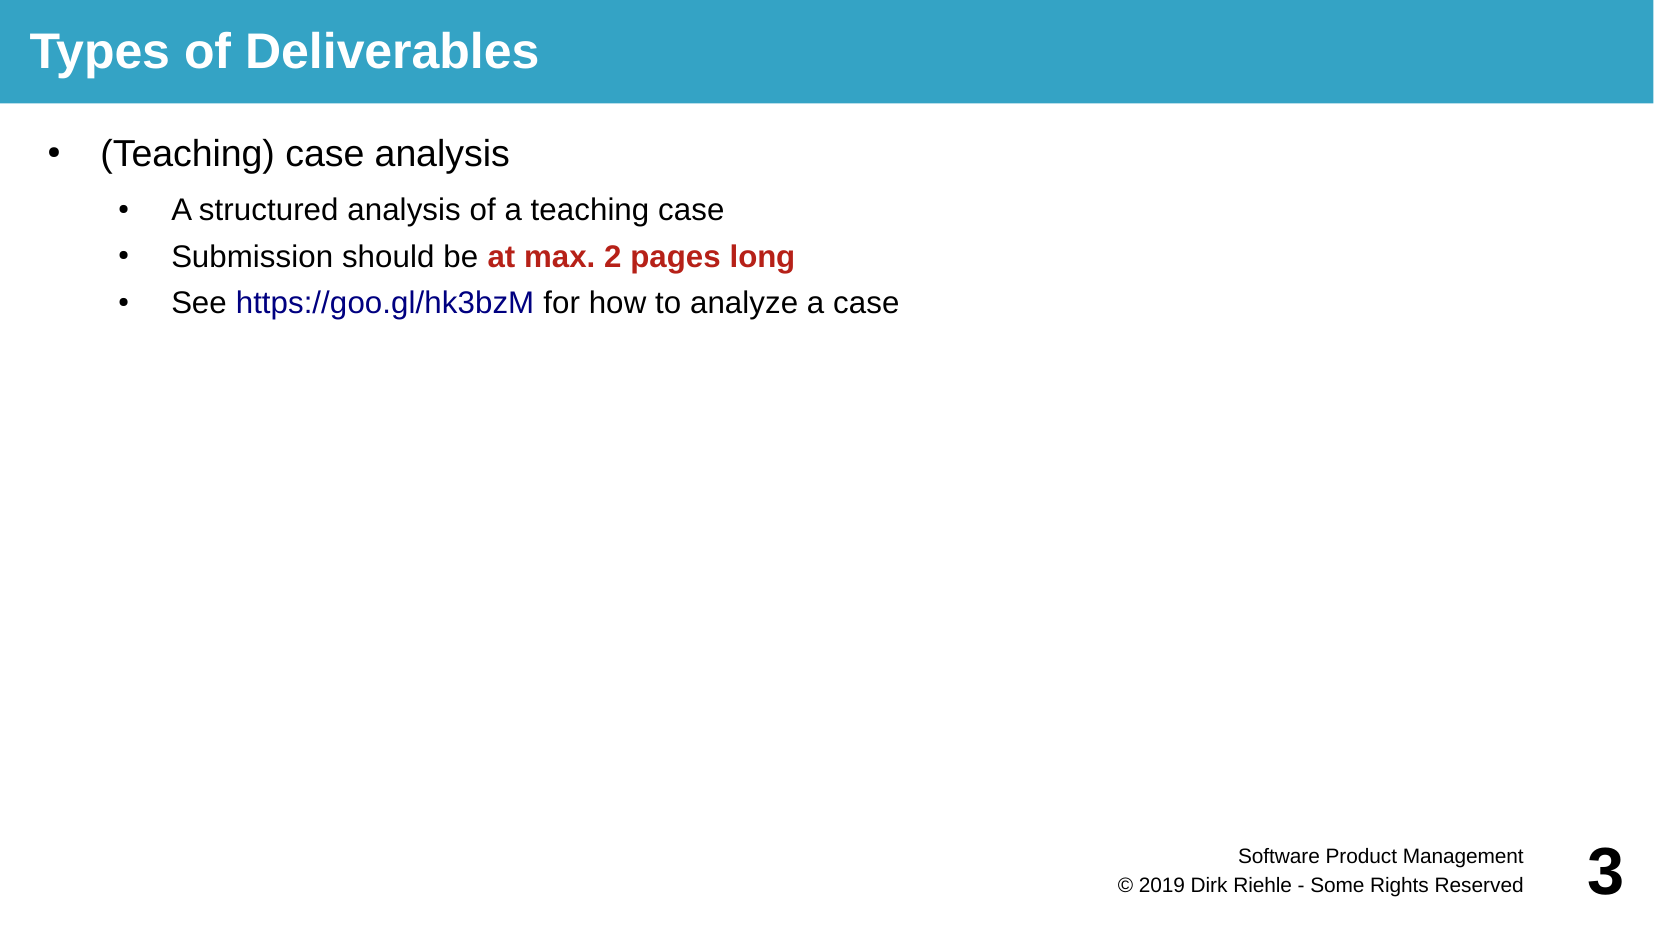

# Types of Deliverables
(Teaching) case analysis
A structured analysis of a teaching case
Submission should be at max. 2 pages long
See https://goo.gl/hk3bzM for how to analyze a case
Software Product Management
3
© 2019 Dirk Riehle - Some Rights Reserved